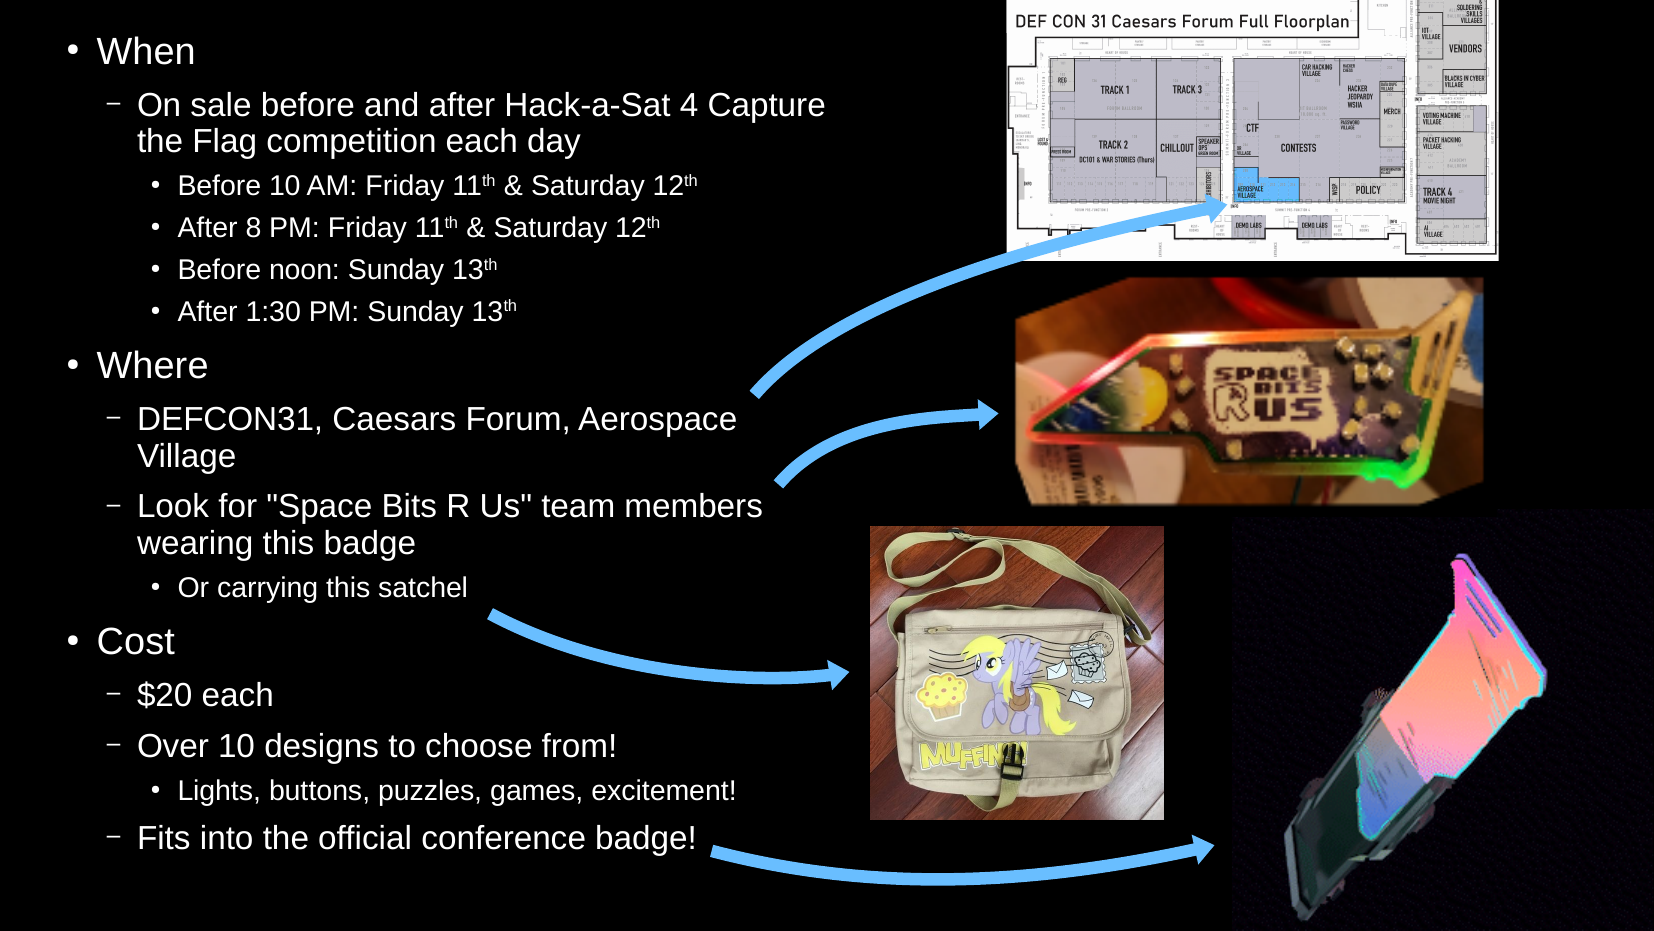

# When
On sale before and after Hack-a-Sat 4 Capture the Flag competition each day
Before 10 AM: Friday 11th & Saturday 12th
After 8 PM: Friday 11th & Saturday 12th
Before noon: Sunday 13th
After 1:30 PM: Sunday 13th
Where
DEFCON31, Caesars Forum, Aerospace Village
Look for "Space Bits R Us" team members wearing this badge
Or carrying this satchel
Cost
$20 each
Over 10 designs to choose from!
Lights, buttons, puzzles, games, excitement!
Fits into the official conference badge!